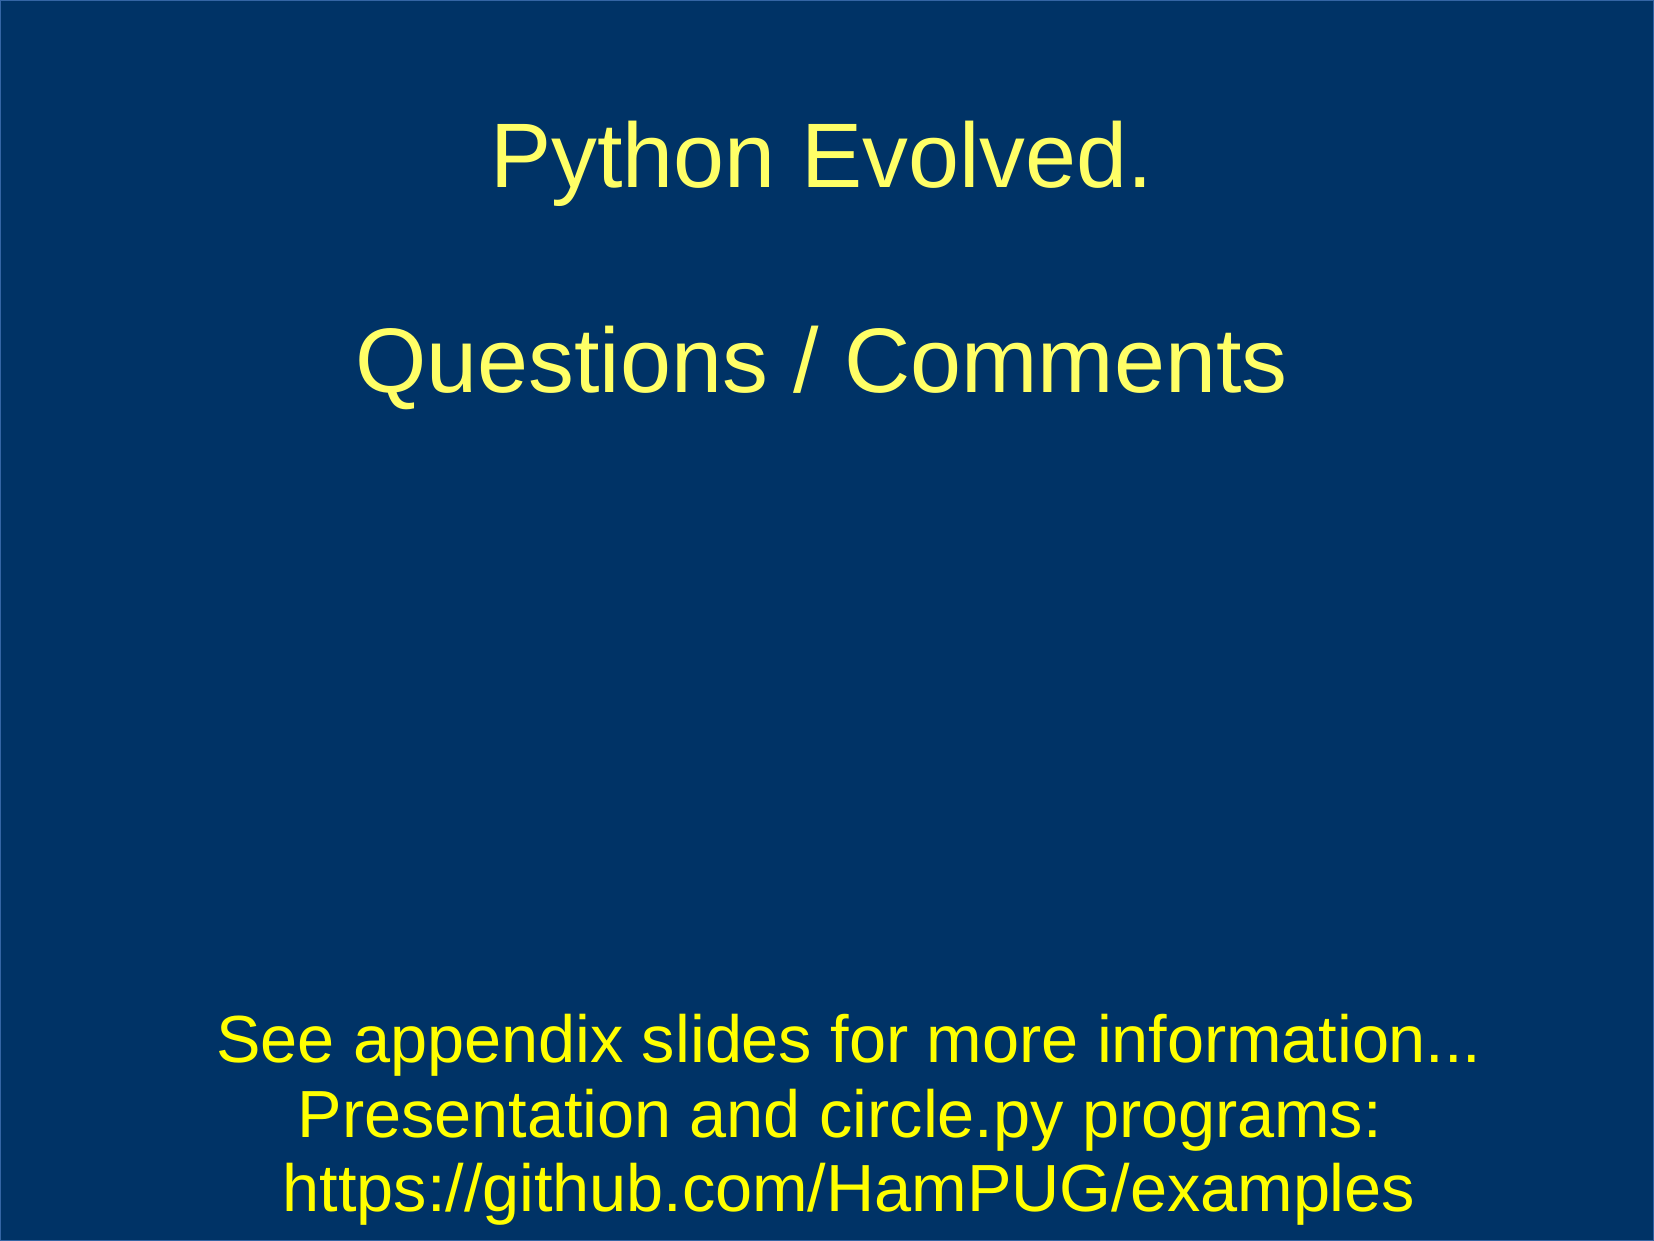

# Python Evolved. Questions / Comments
See appendix slides for more information...
Presentation and circle.py programs: https://github.com/HamPUG/examples